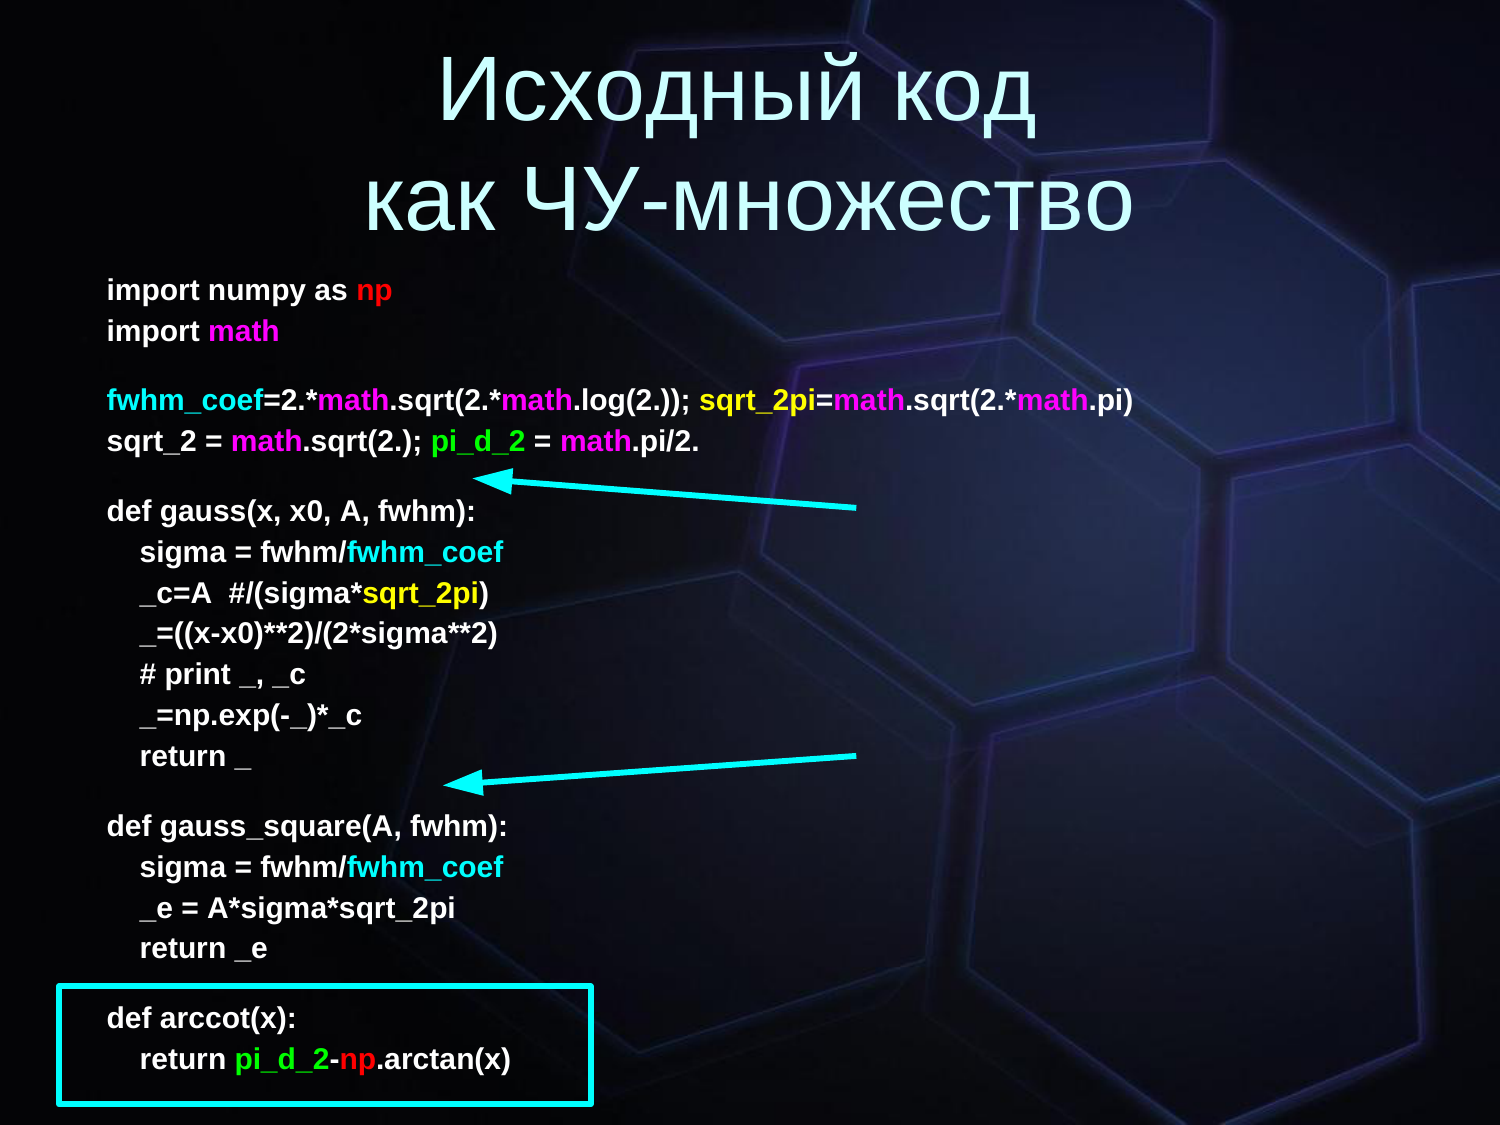

# Исходный код как ЧУ-множество
import numpy as np
import math
fwhm_coef=2.*math.sqrt(2.*math.log(2.)); sqrt_2pi=math.sqrt(2.*math.pi)
sqrt_2 = math.sqrt(2.); pi_d_2 = math.pi/2.
def gauss(x, x0, A, fwhm):
 sigma = fwhm/fwhm_coef
 _c=A #/(sigma*sqrt_2pi)
 _=((x-x0)**2)/(2*sigma**2)
 # print _, _c
 _=np.exp(-_)*_c
 return _
def gauss_square(A, fwhm):
 sigma = fwhm/fwhm_coef
 _e = A*sigma*sqrt_2pi
 return _e
def arccot(x):
 return pi_d_2-np.arctan(x)